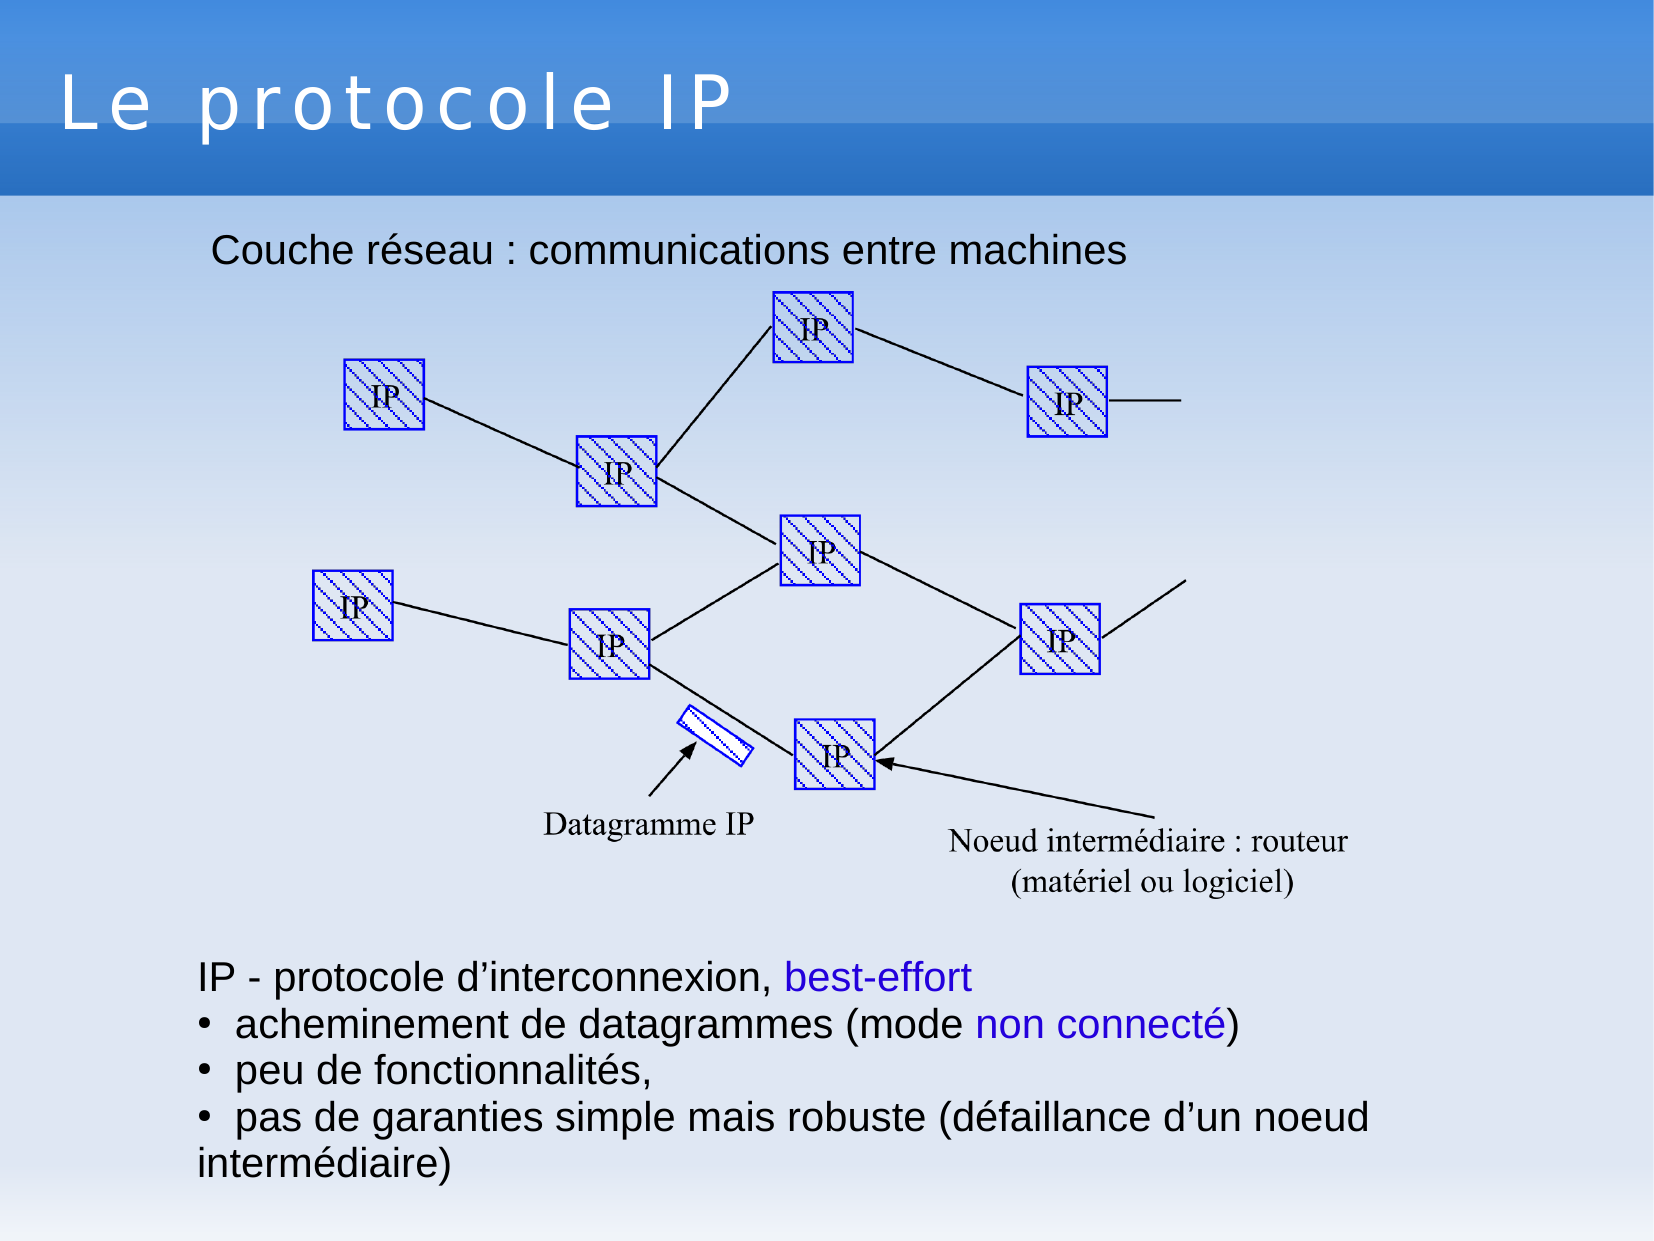

# Le protocole IP
Couche réseau : communications entre machines
IP - protocole d’interconnexion, best-effort
 acheminement de datagrammes (mode non connecté)
 peu de fonctionnalités,
 pas de garanties simple mais robuste (défaillance d’un noeud
intermédiaire)